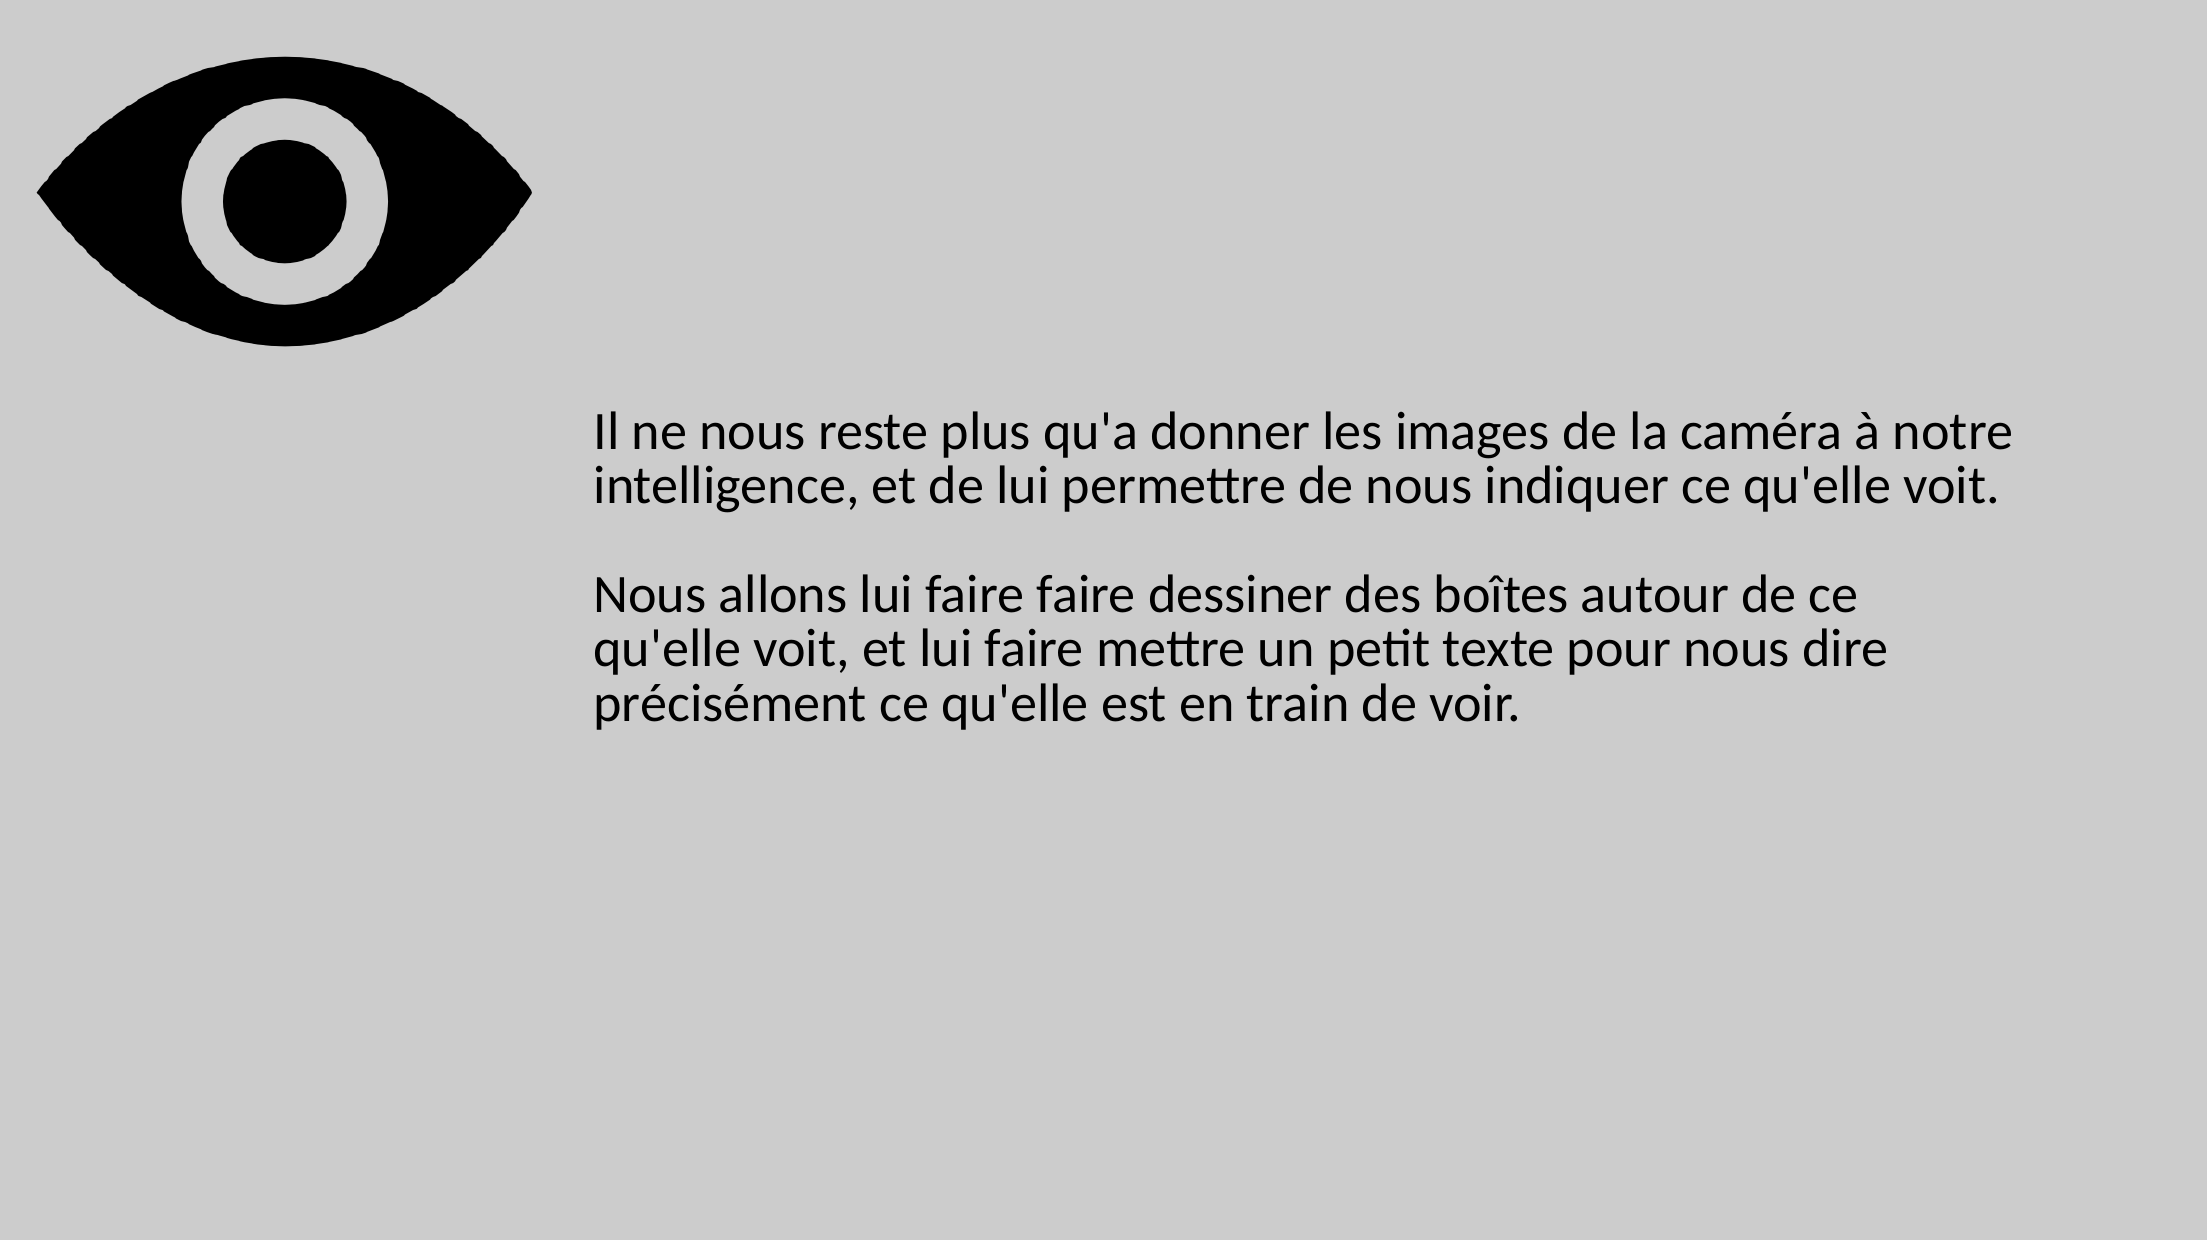

Il ne nous reste plus qu'a donner les images de la caméra à notre intelligence, et de lui permettre de nous indiquer ce qu'elle voit.
Nous allons lui faire faire dessiner des boîtes autour de ce qu'elle voit, et lui faire mettre un petit texte pour nous dire précisément ce qu'elle est en train de voir.